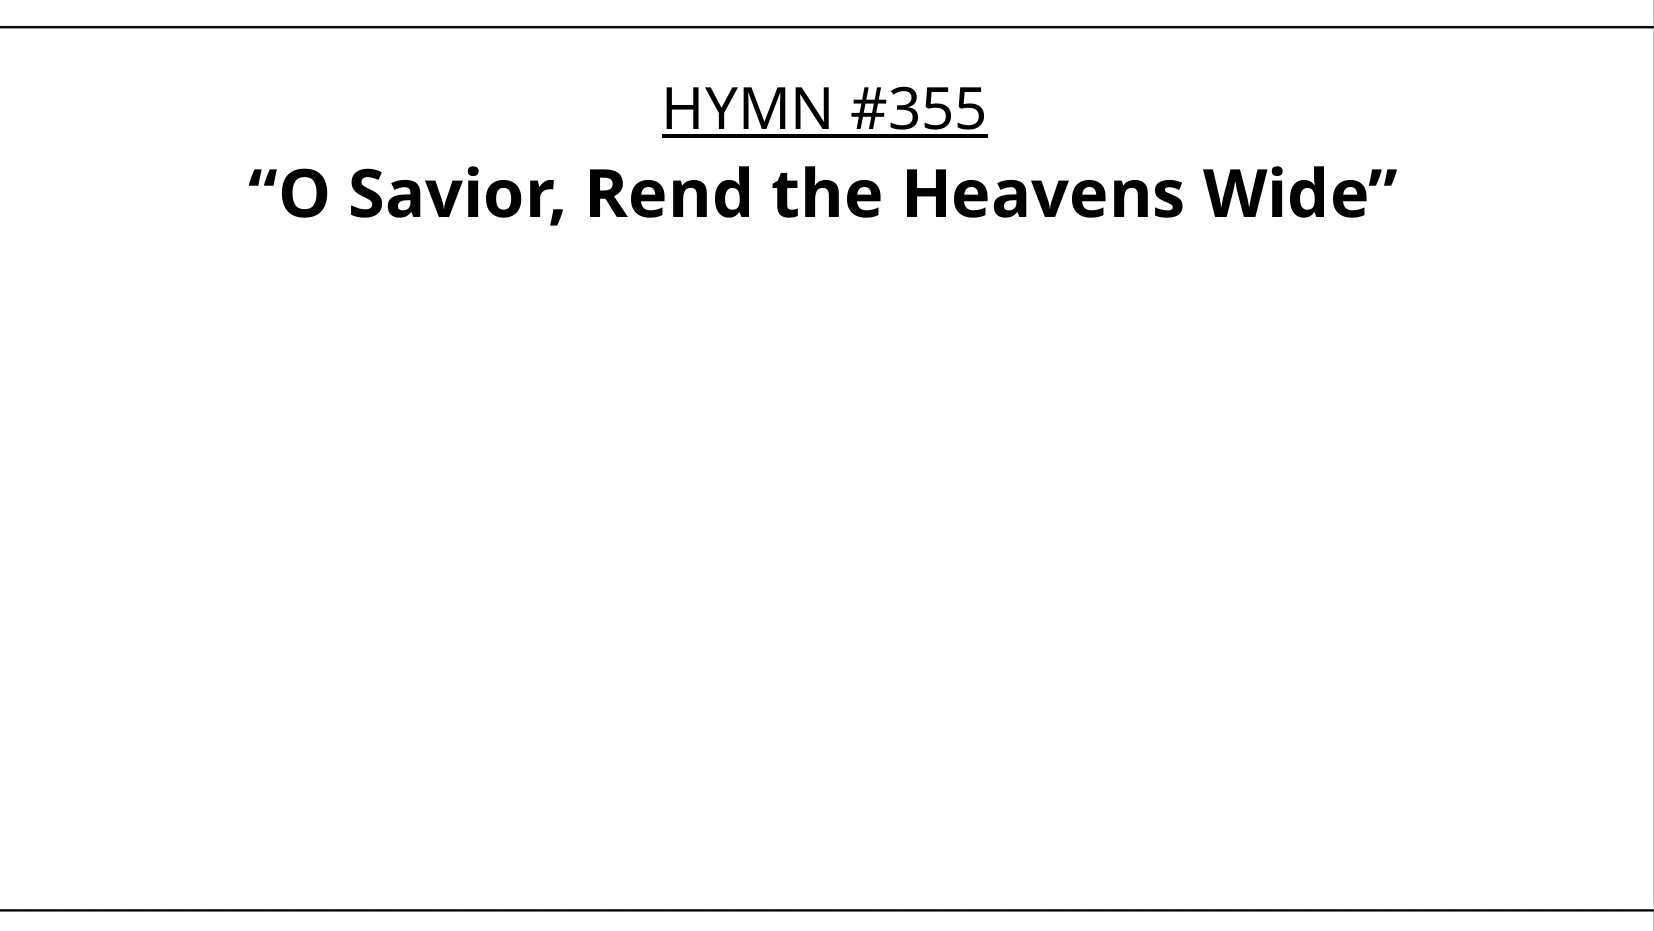

HYMN #355
“O Savior, Rend the Heavens Wide”